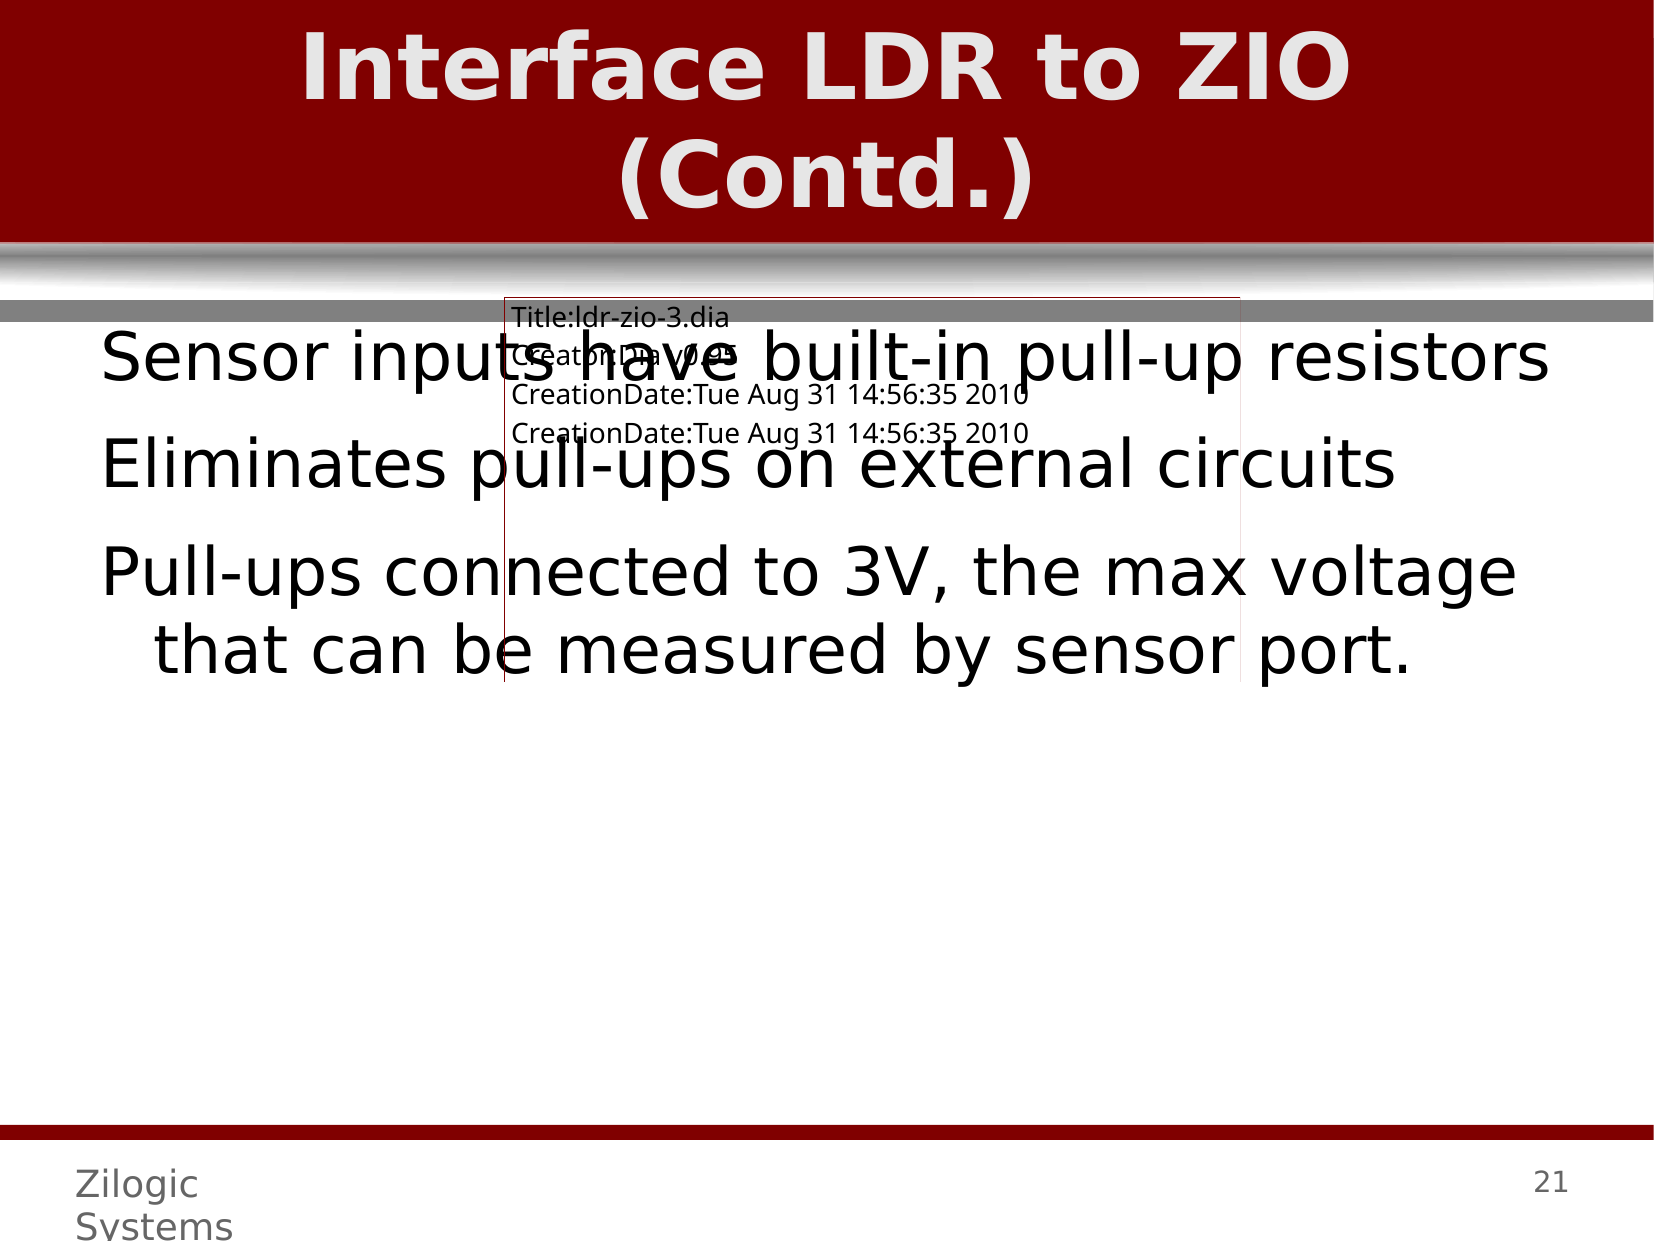

# Interface LDR to ZIO (Contd.)
Sensor inputs have built-in pull-up resistors
Eliminates pull-ups on external circuits
Pull-ups connected to 3V, the max voltage that can be measured by sensor port.
21